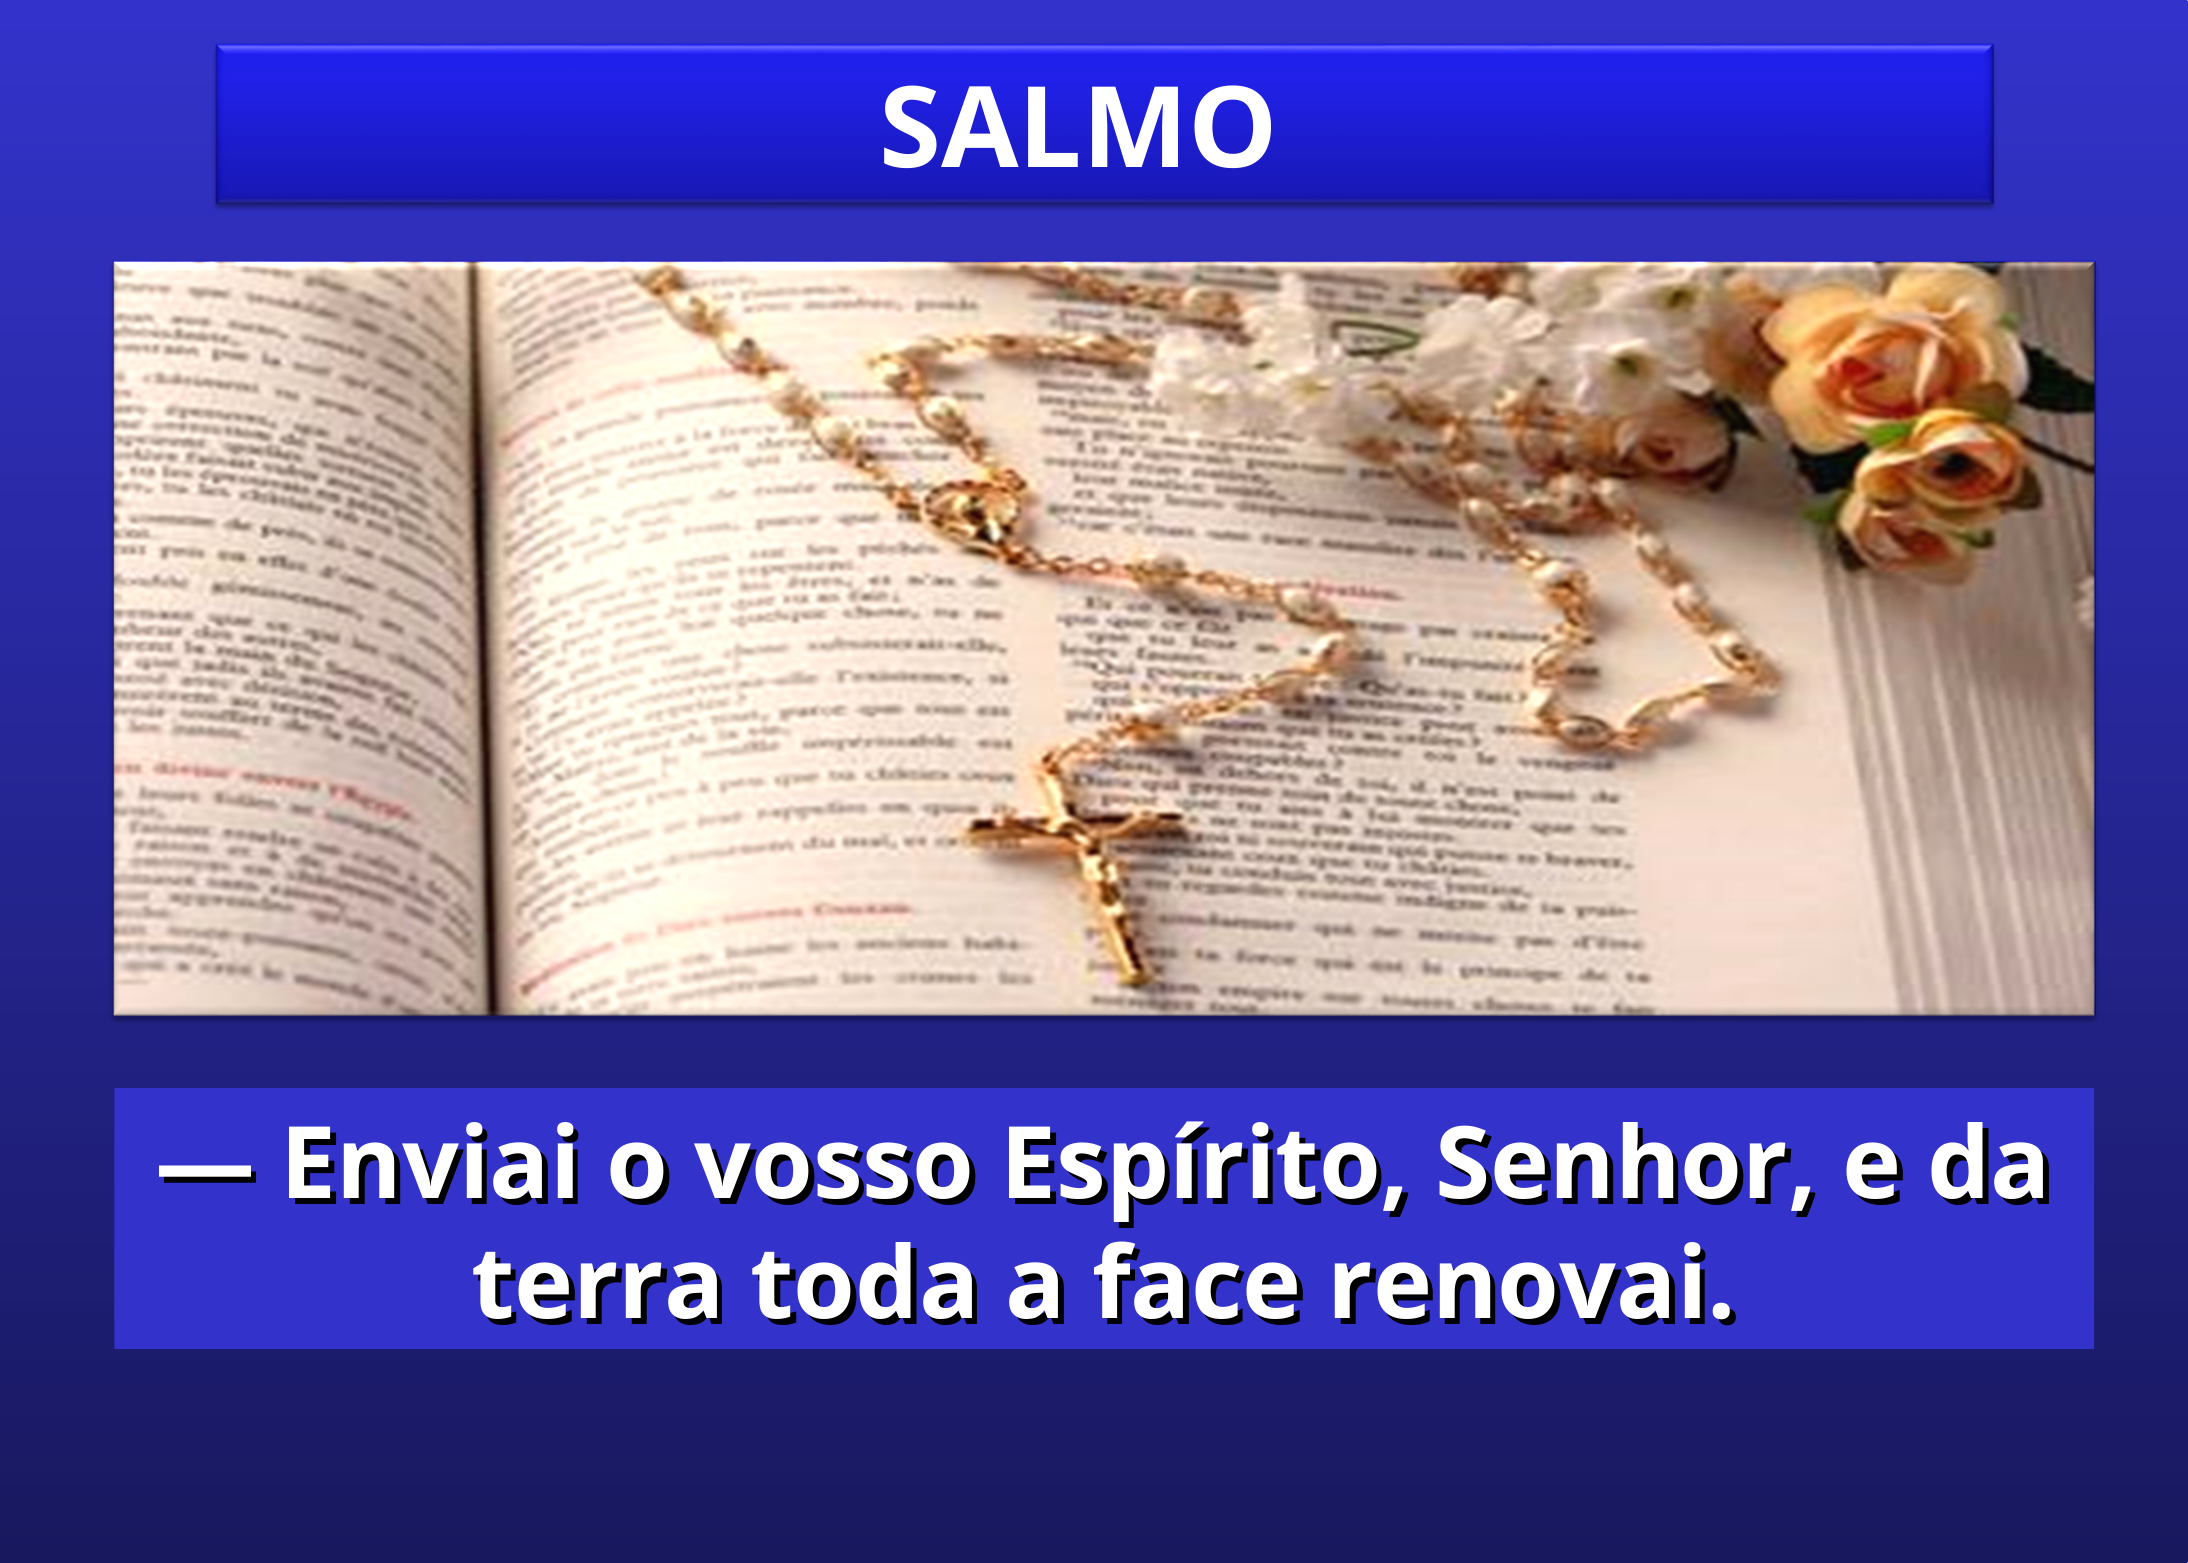

SALMO
— Enviai o vosso Espírito, Senhor, e da terra toda a face renovai.